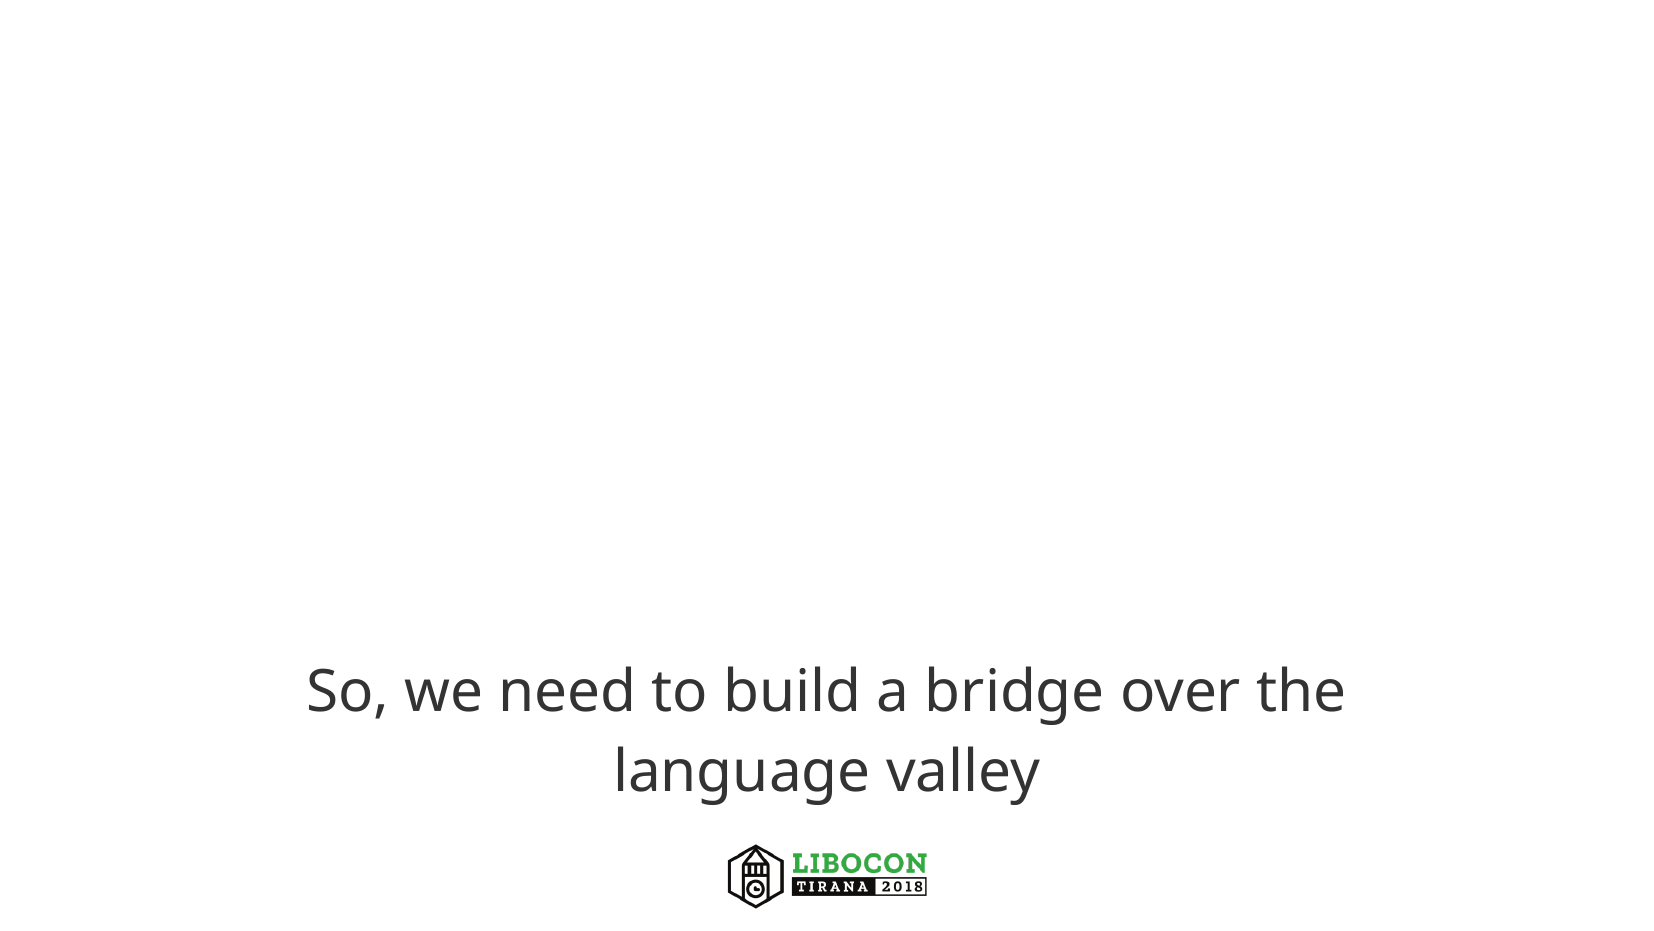

# So, we need to build a bridge over the language valley